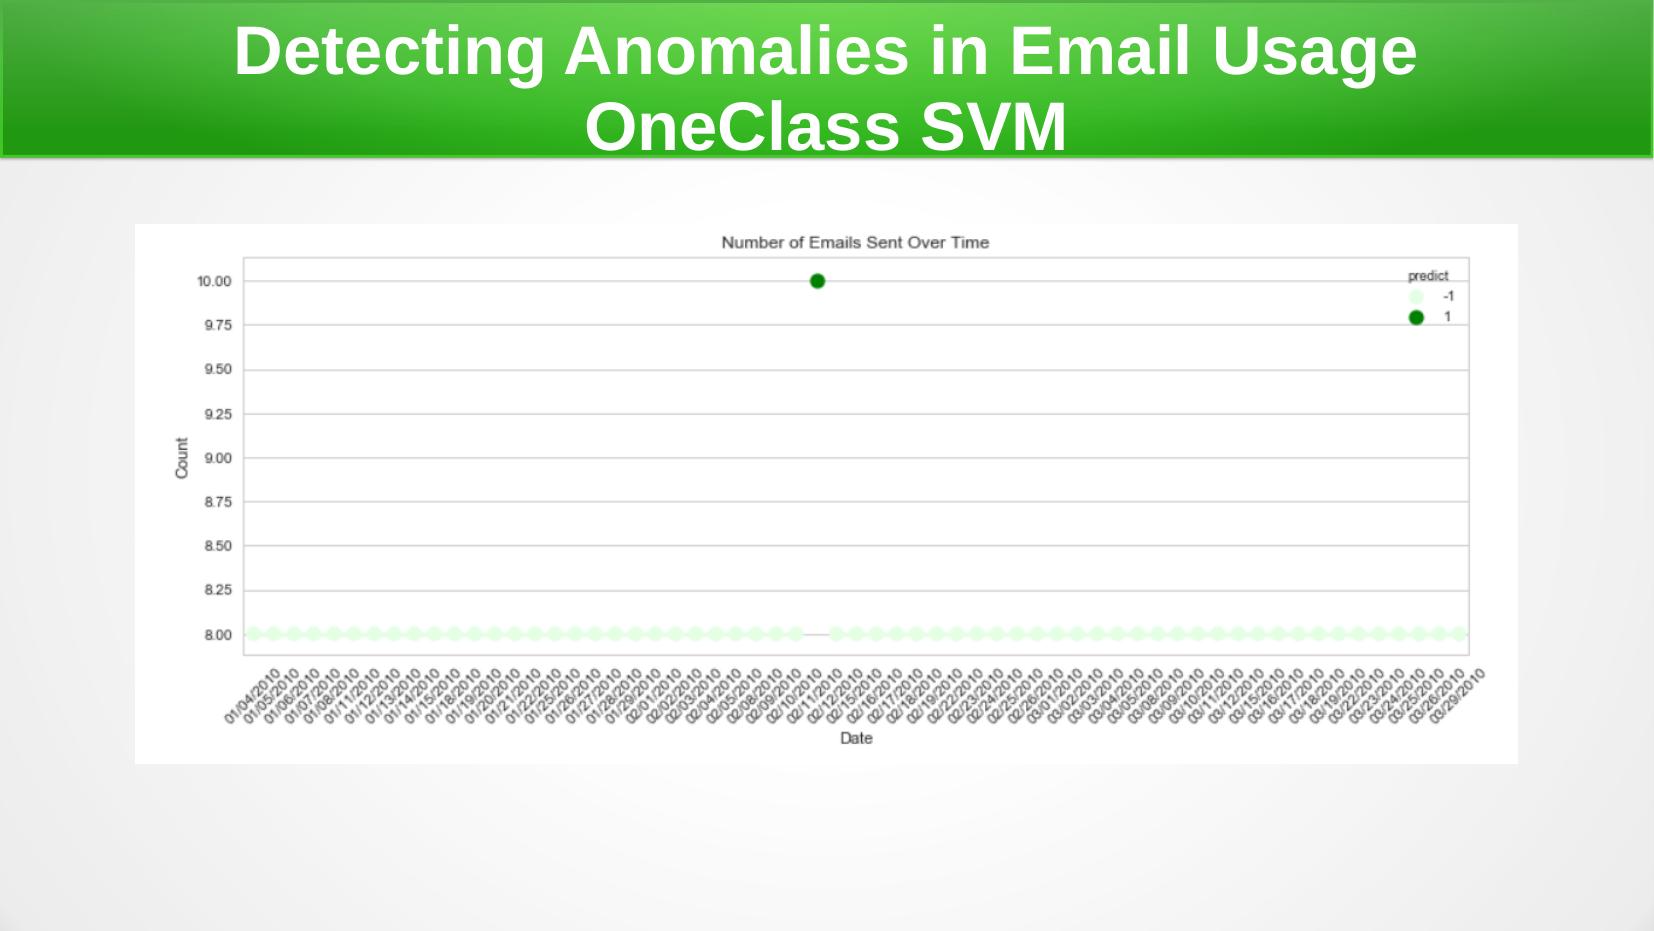

# Detecting Anomalies in Email Usage OneClass SVM